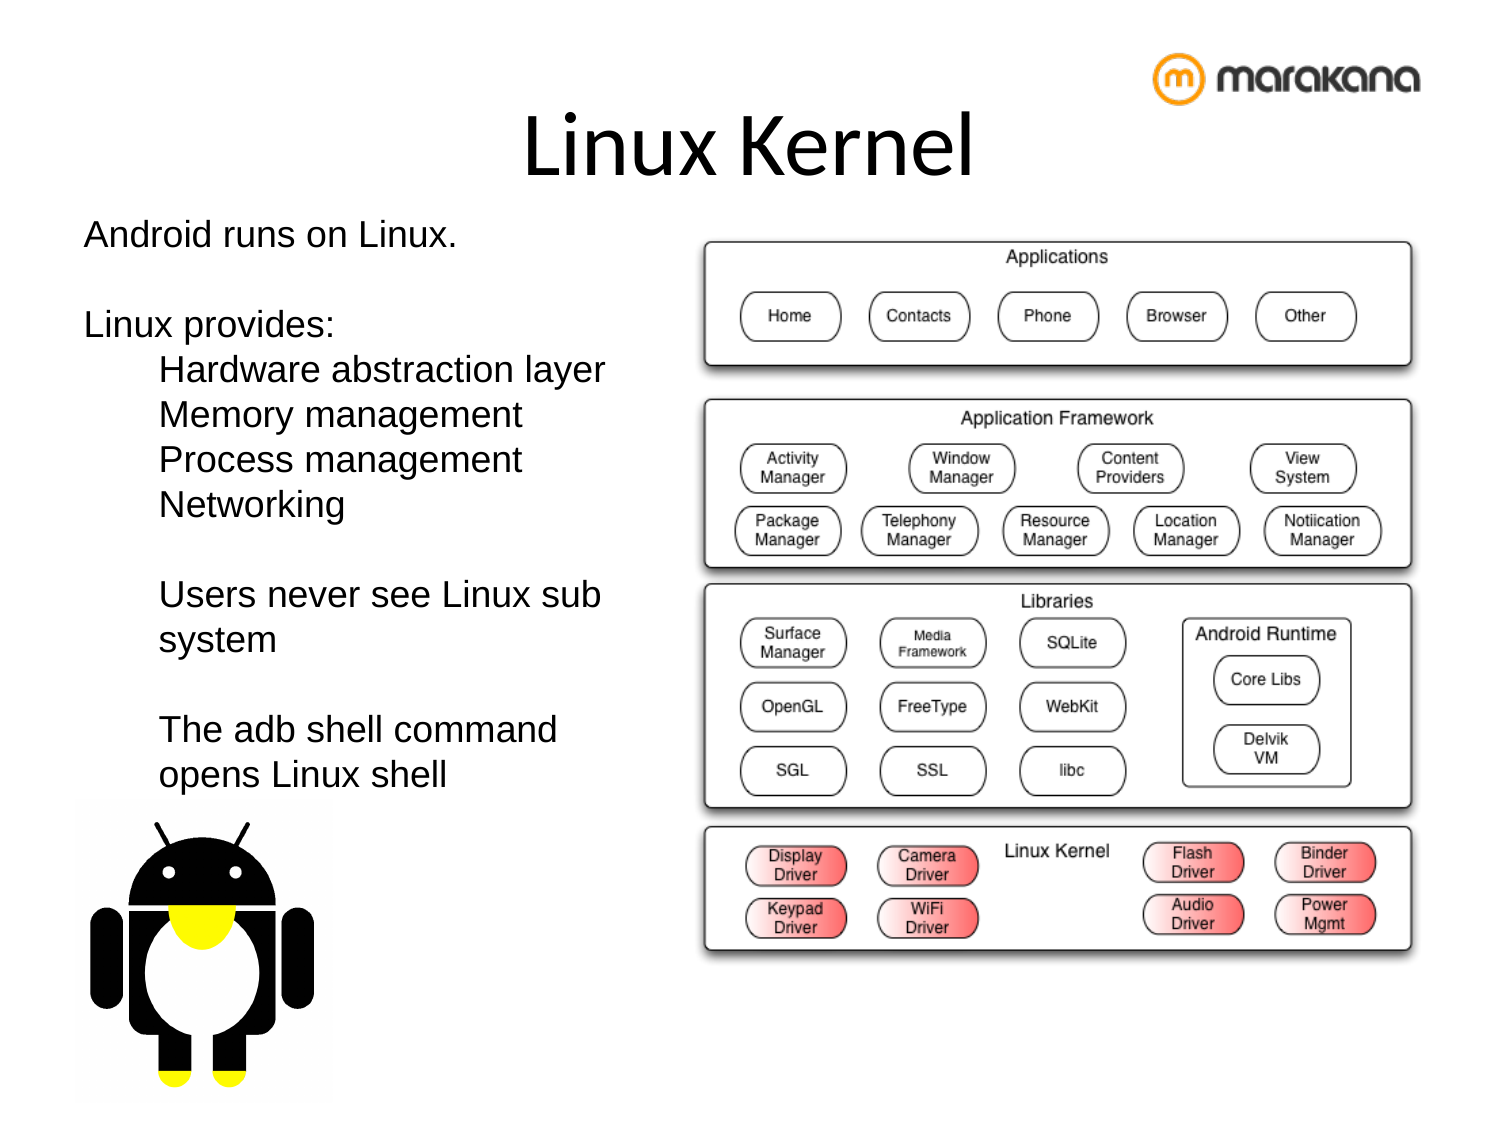

# Linux Kernel
Android runs on Linux.
Linux provides:
	Hardware abstraction layer
Memory management
Process management
Networking
Users never see Linux sub system
The adb shell command opens Linux shell